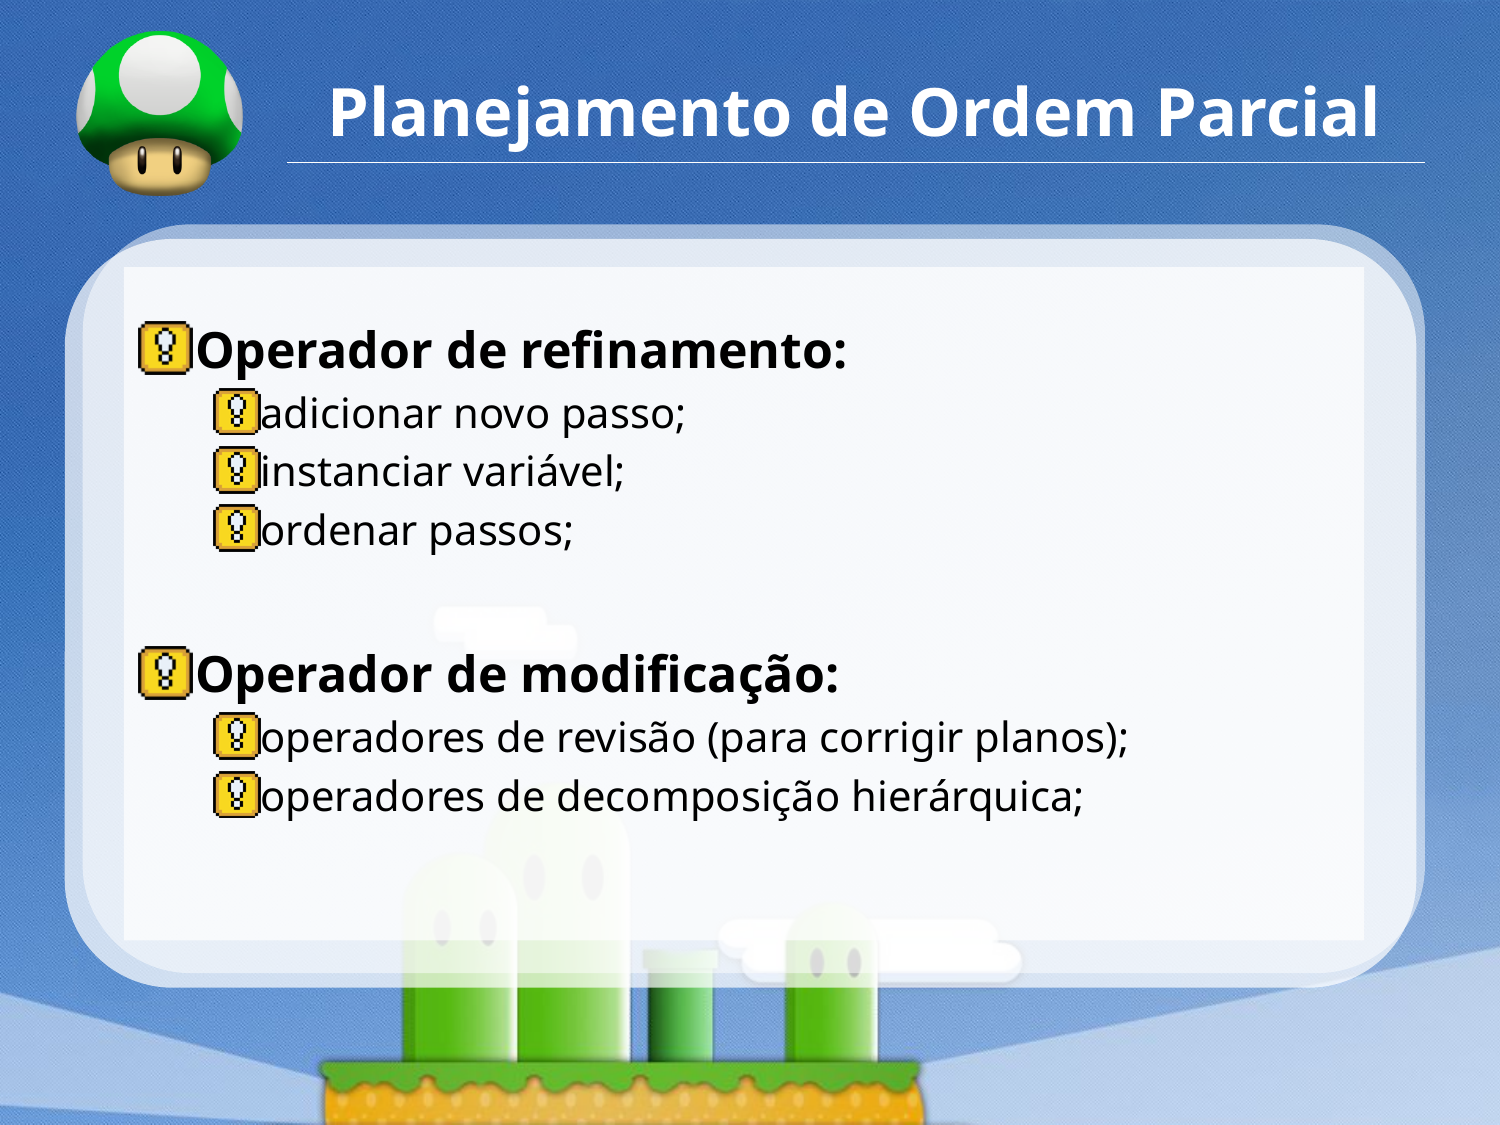

# Planejamento de Ordem Parcial
Operador de refinamento:
adicionar novo passo;
instanciar variável;
ordenar passos;
Operador de modificação:
operadores de revisão (para corrigir planos);
operadores de decomposição hierárquica;